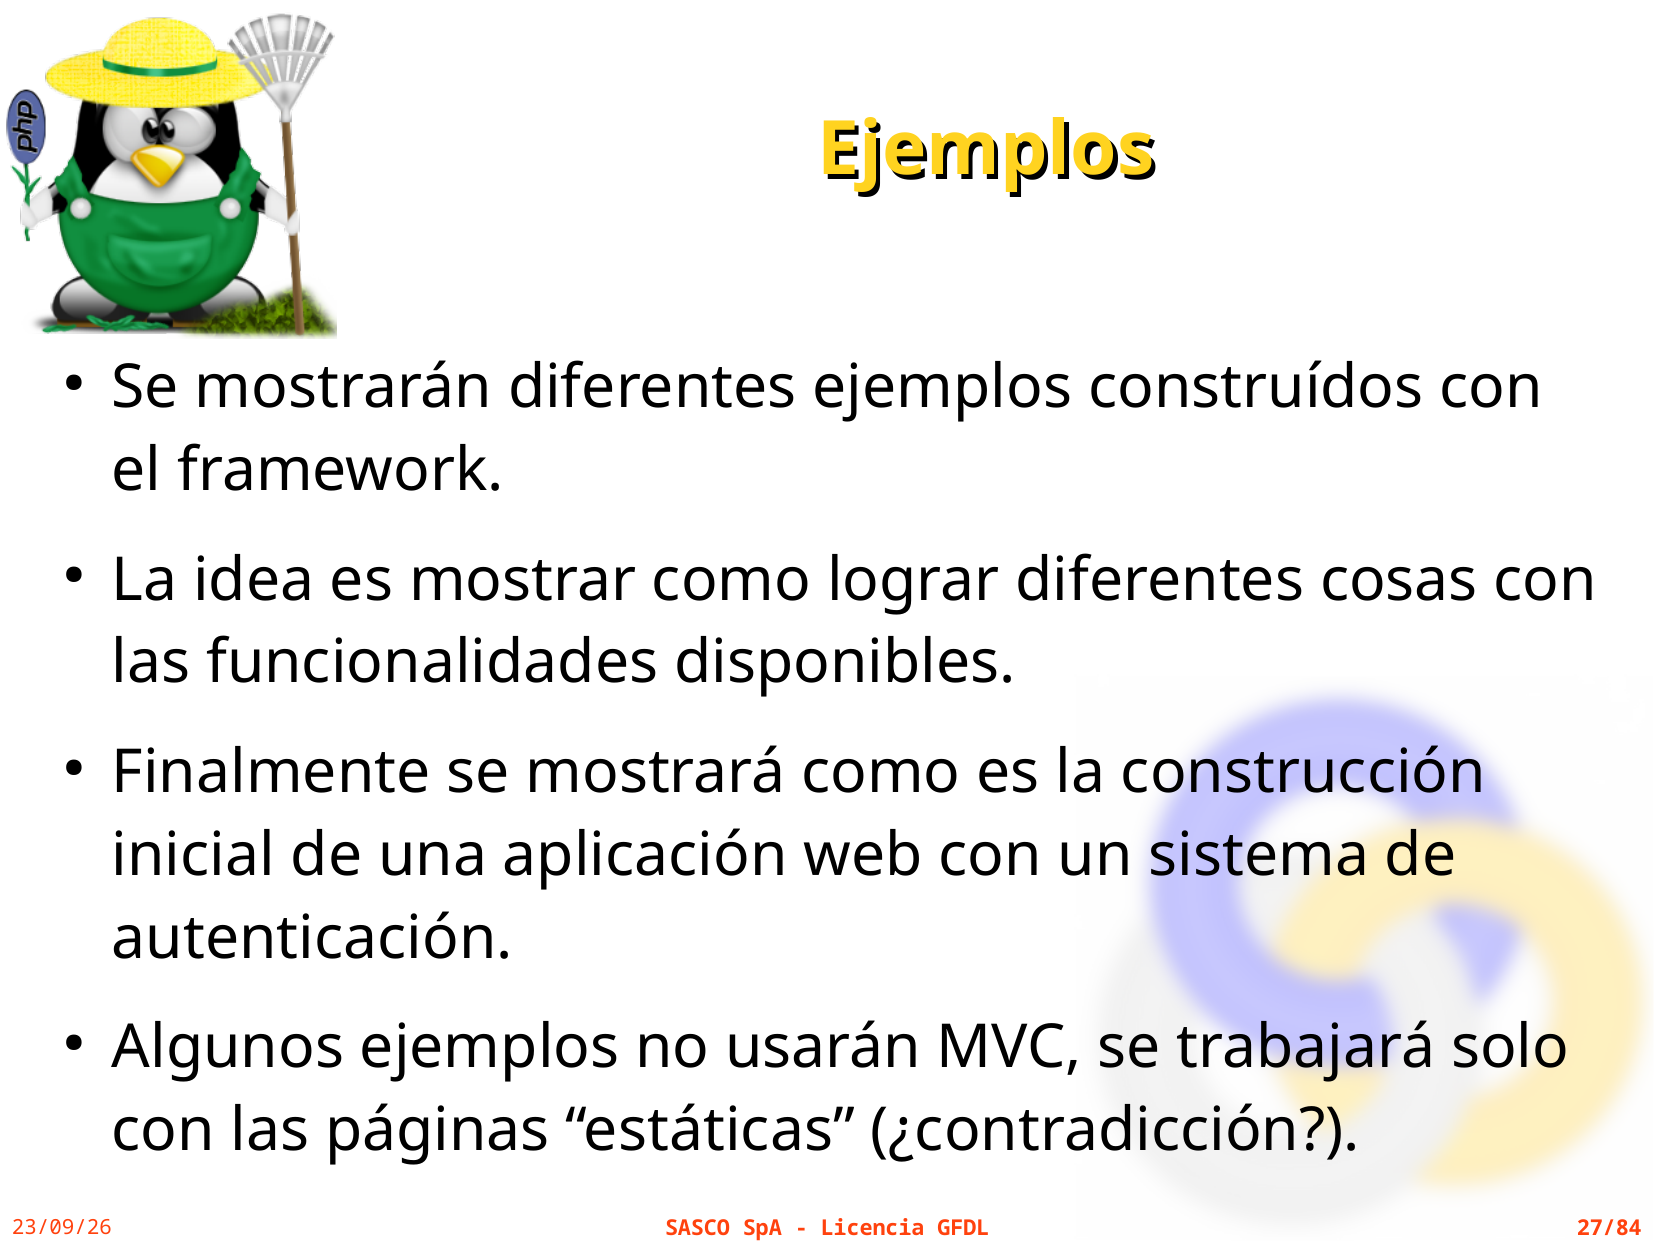

# Ejemplos
Se mostrarán diferentes ejemplos construídos con el framework.
La idea es mostrar como lograr diferentes cosas con las funcionalidades disponibles.
Finalmente se mostrará como es la construcción inicial de una aplicación web con un sistema de autenticación.
Algunos ejemplos no usarán MVC, se trabajará solo con las páginas “estáticas” (¿contradicción?).
SASCO SpA - Licencia GFDL
27